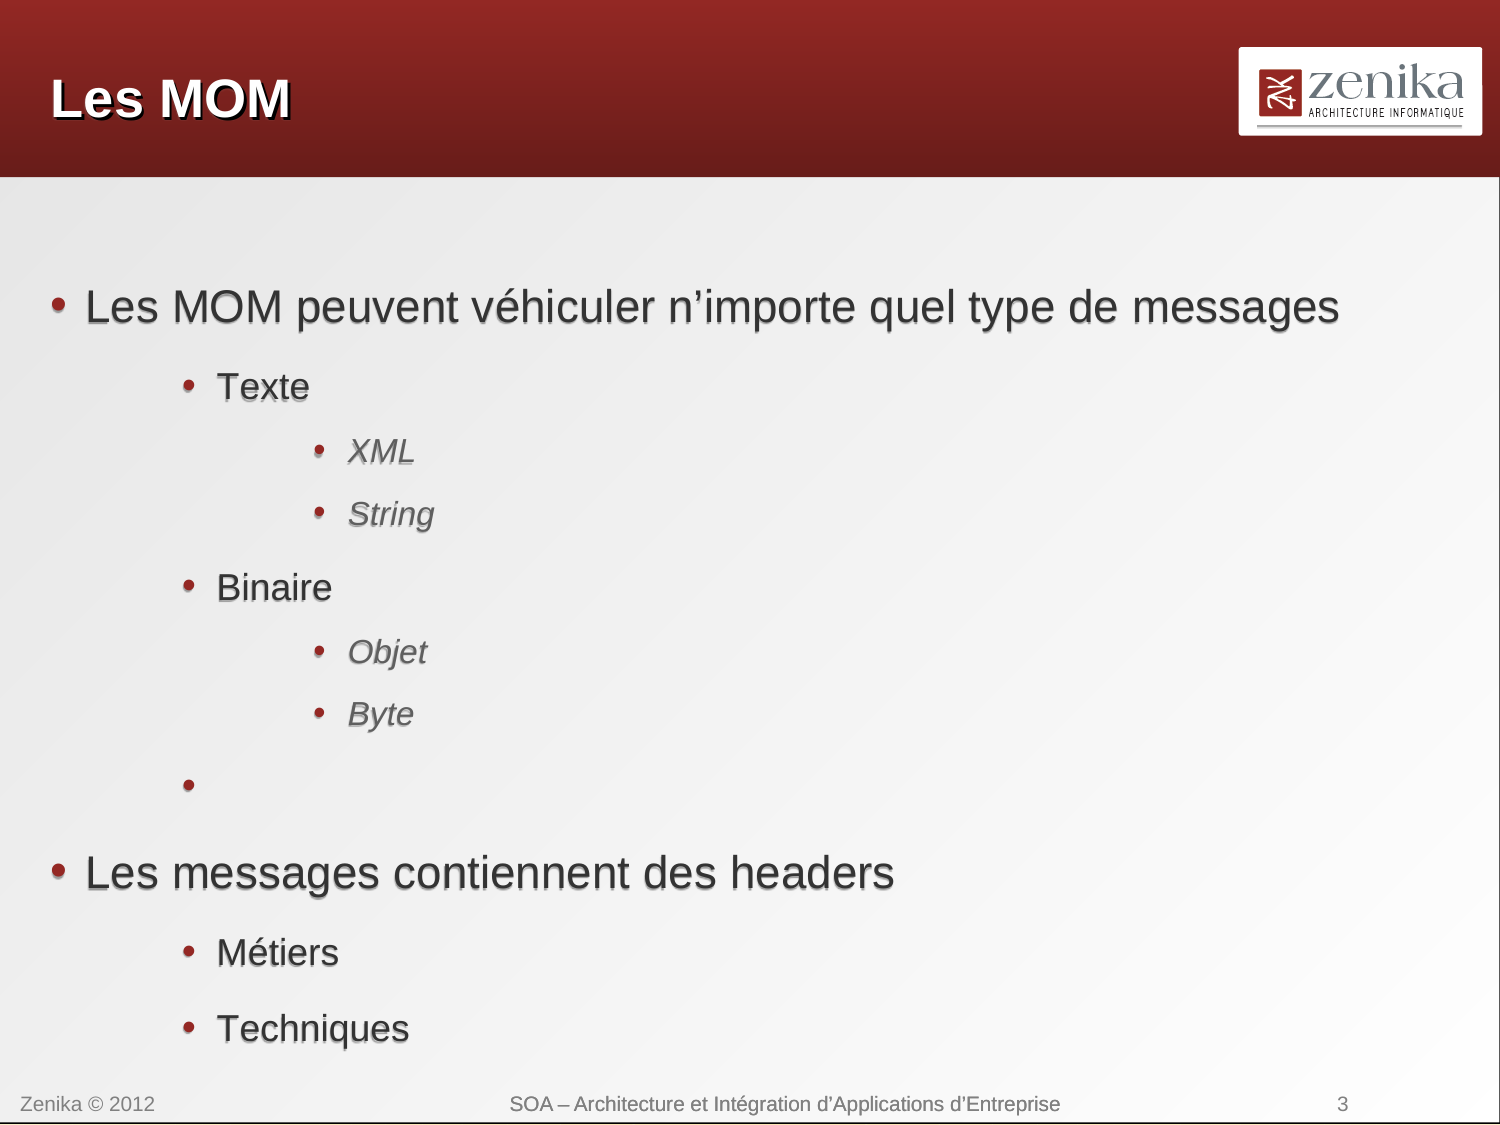

# Les MOM
Les MOM peuvent véhiculer n’importe quel type de messages
Texte
XML
String
Binaire
Objet
Byte
Les messages contiennent des headers
Métiers
Techniques
SOA – Architecture et Intégration d’Applications d’Entreprise